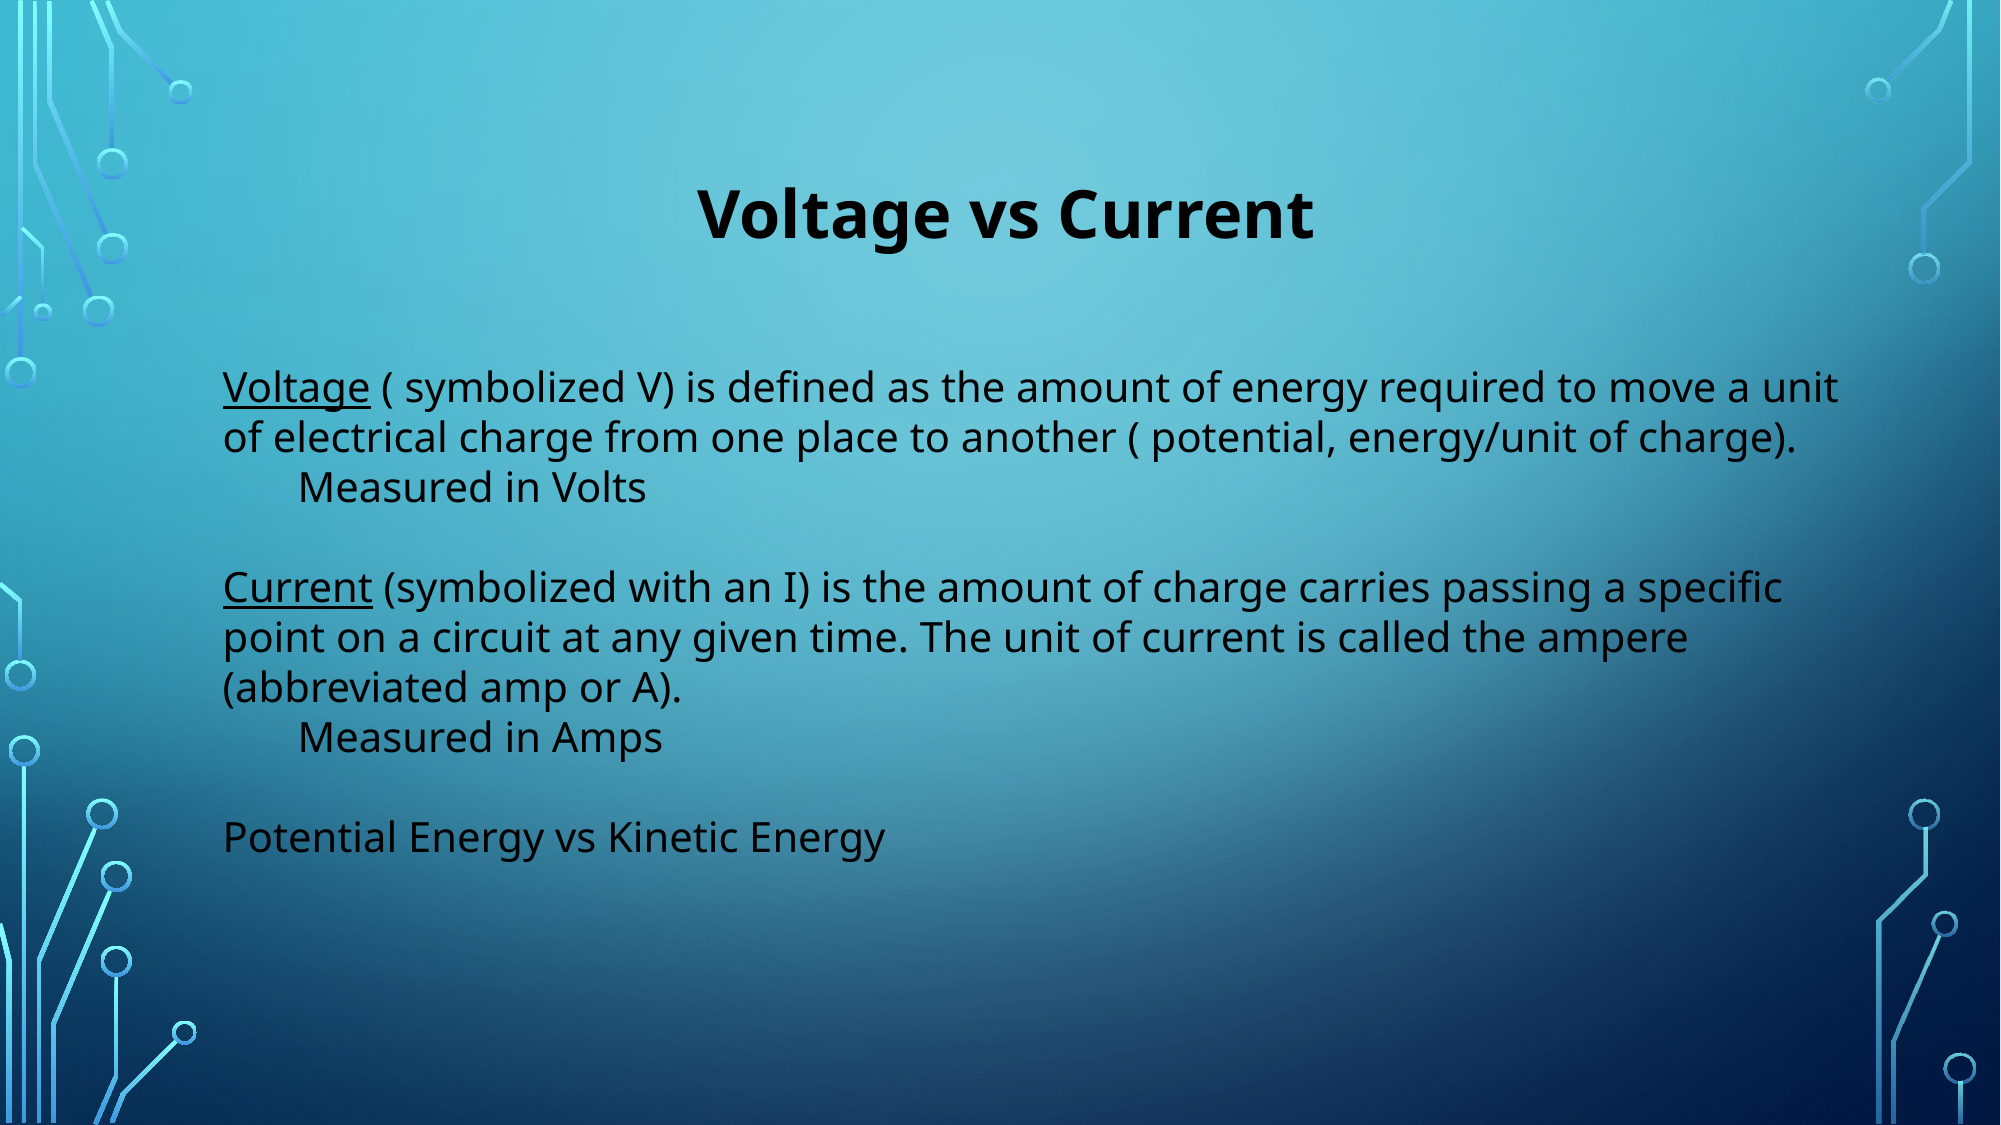

Voltage vs Current
Voltage ( symbolized V) is defined as the amount of energy required to move a unit of electrical charge from one place to another ( potential, energy/unit of charge).
	Measured in Volts
Current (symbolized with an I) is the amount of charge carries passing a specific point on a circuit at any given time. The unit of current is called the ampere (abbreviated amp or A).
	Measured in Amps
Potential Energy vs Kinetic Energy